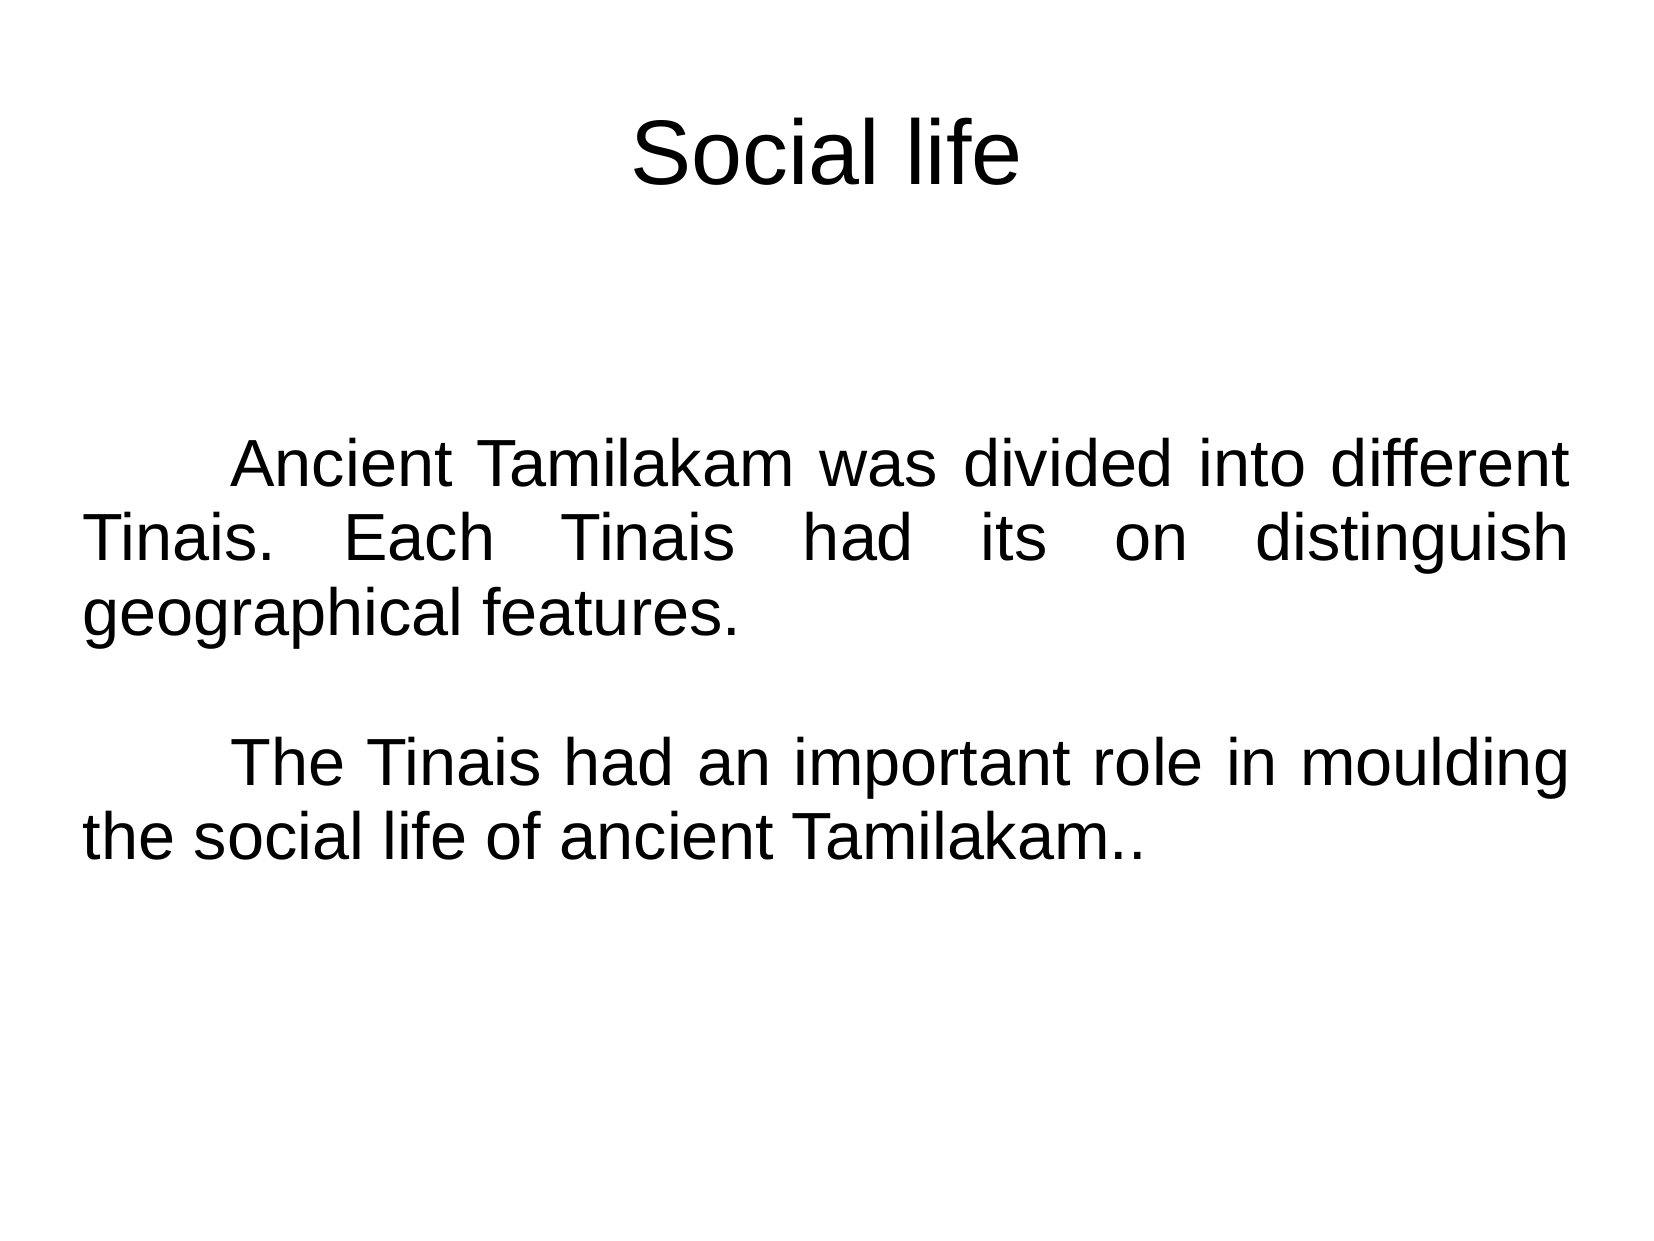

# Social life
		Ancient Tamilakam was divided into different Tinais. Each Tinais had its on distinguish geographical features.
		The Tinais had an important role in moulding the social life of ancient Tamilakam..